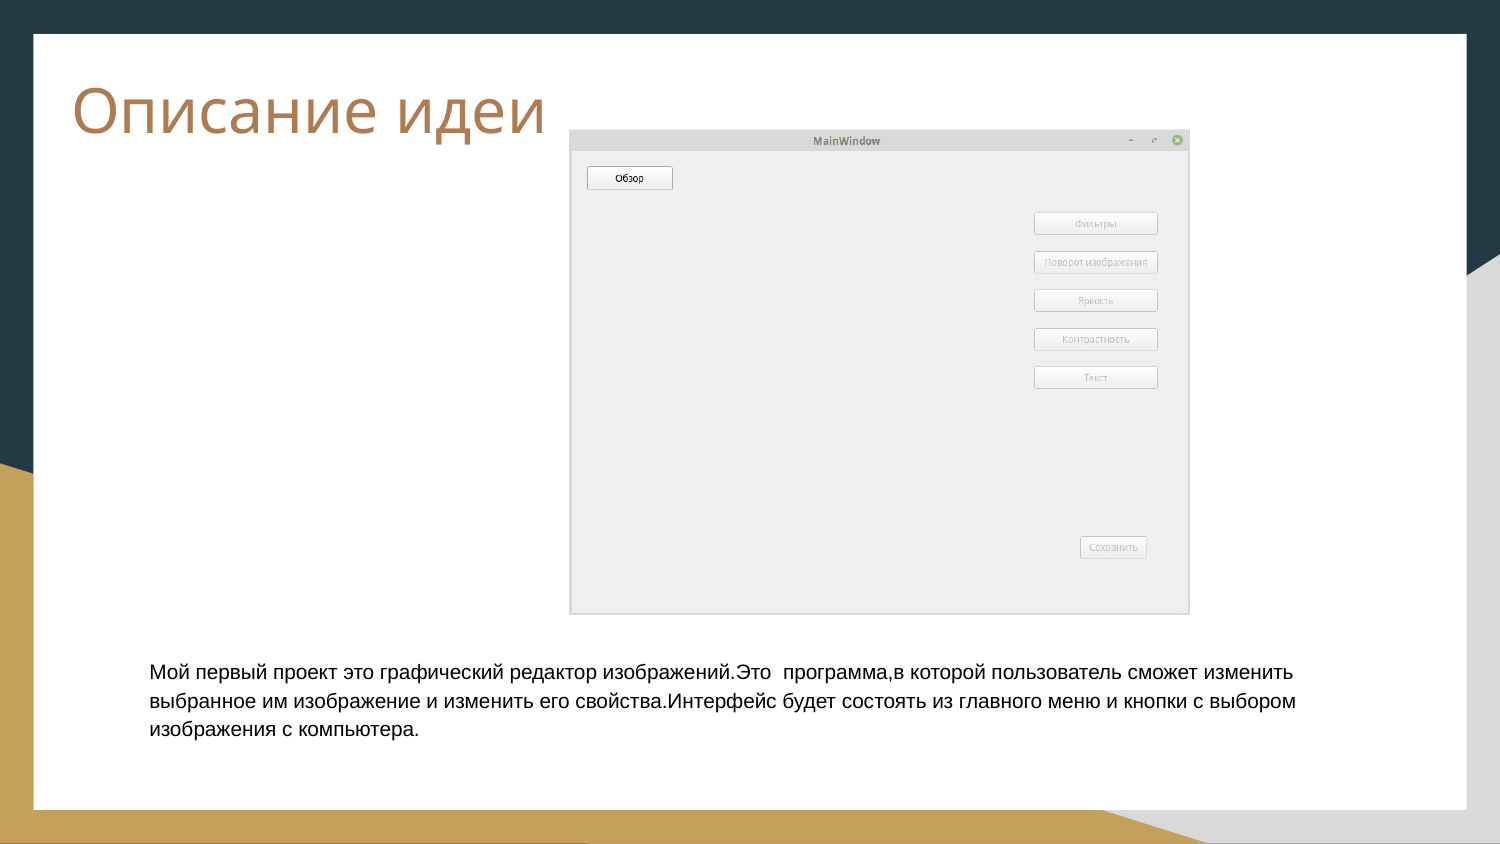

# Описание идеи
Мой первый проект это графический редактор изображений.Это программа,в которой пользователь сможет изменить выбранное им изображение и изменить его свойства.Интерфейс будет состоять из главного меню и кнопки с выбором изображения с компьютера.